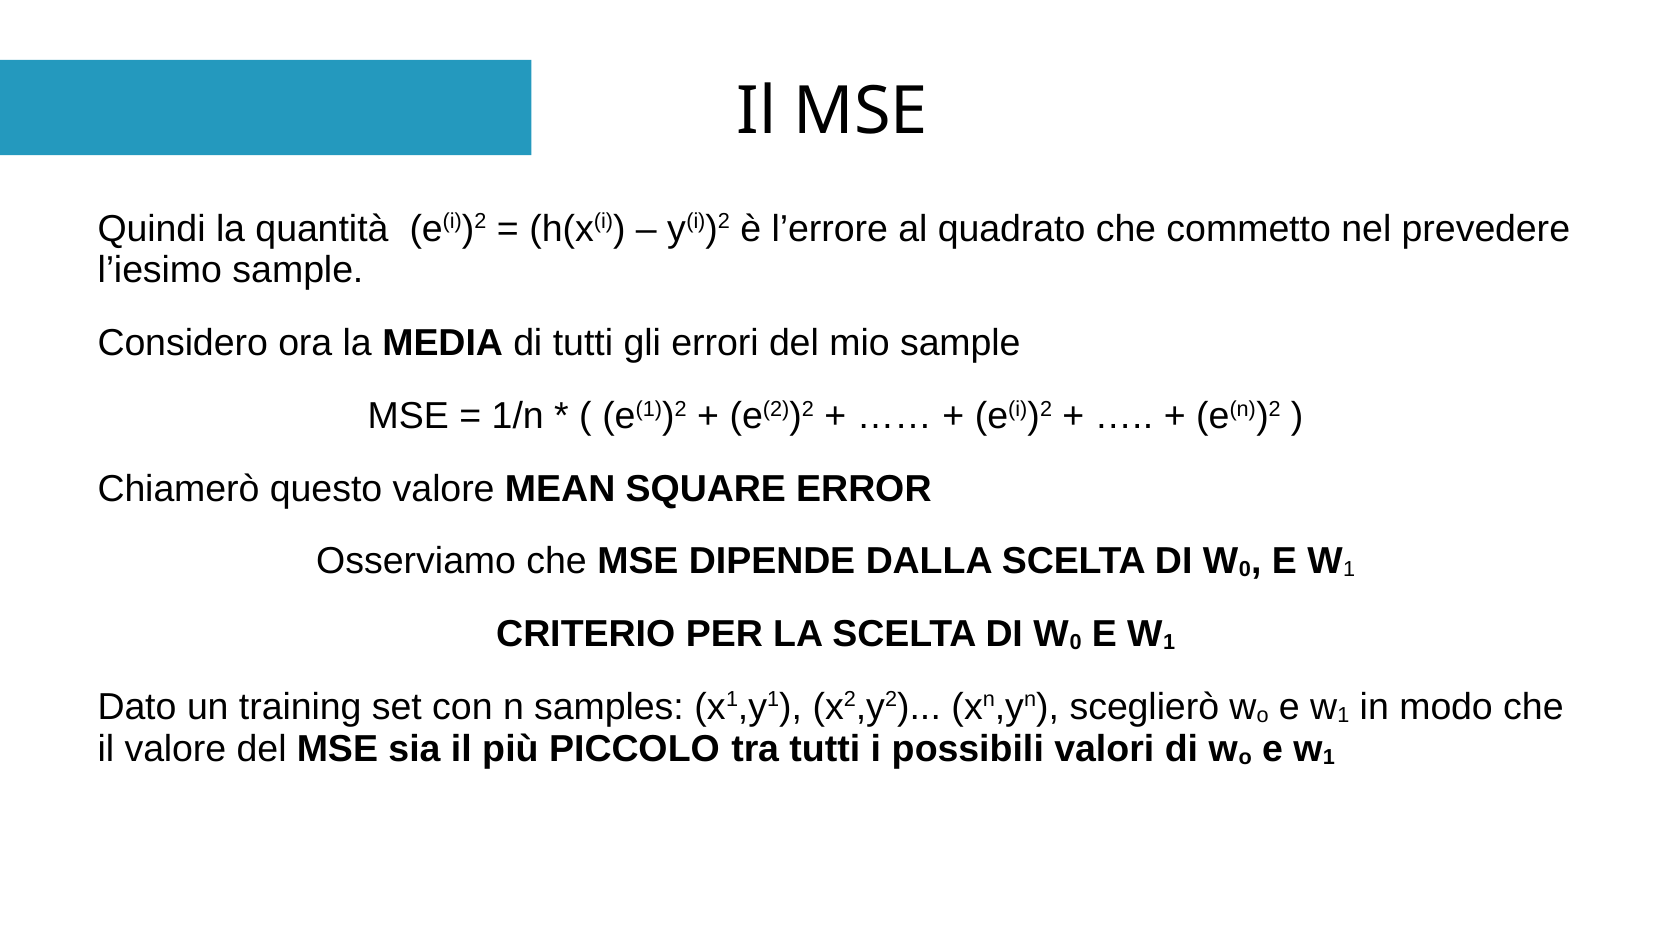

# Il MSE
Quindi la quantità (e(i))2 = (h(x(i)) – y(i))2 è l’errore al quadrato che commetto nel prevedere l’iesimo sample.
Considero ora la MEDIA di tutti gli errori del mio sample
MSE = 1/n * ( (e(1))2 + (e(2))2 + …… + (e(i))2 + ….. + (e(n))2 )
Chiamerò questo valore MEAN SQUARE ERROR
Osserviamo che MSE DIPENDE DALLA SCELTA DI W0, E W1
CRITERIO PER LA SCELTA DI W0 E W1
Dato un training set con n samples: (x1,y1), (x2,y2)... (xn,yn), sceglierò wo e w1 in modo che il valore del MSE sia il più PICCOLO tra tutti i possibili valori di wo e w1